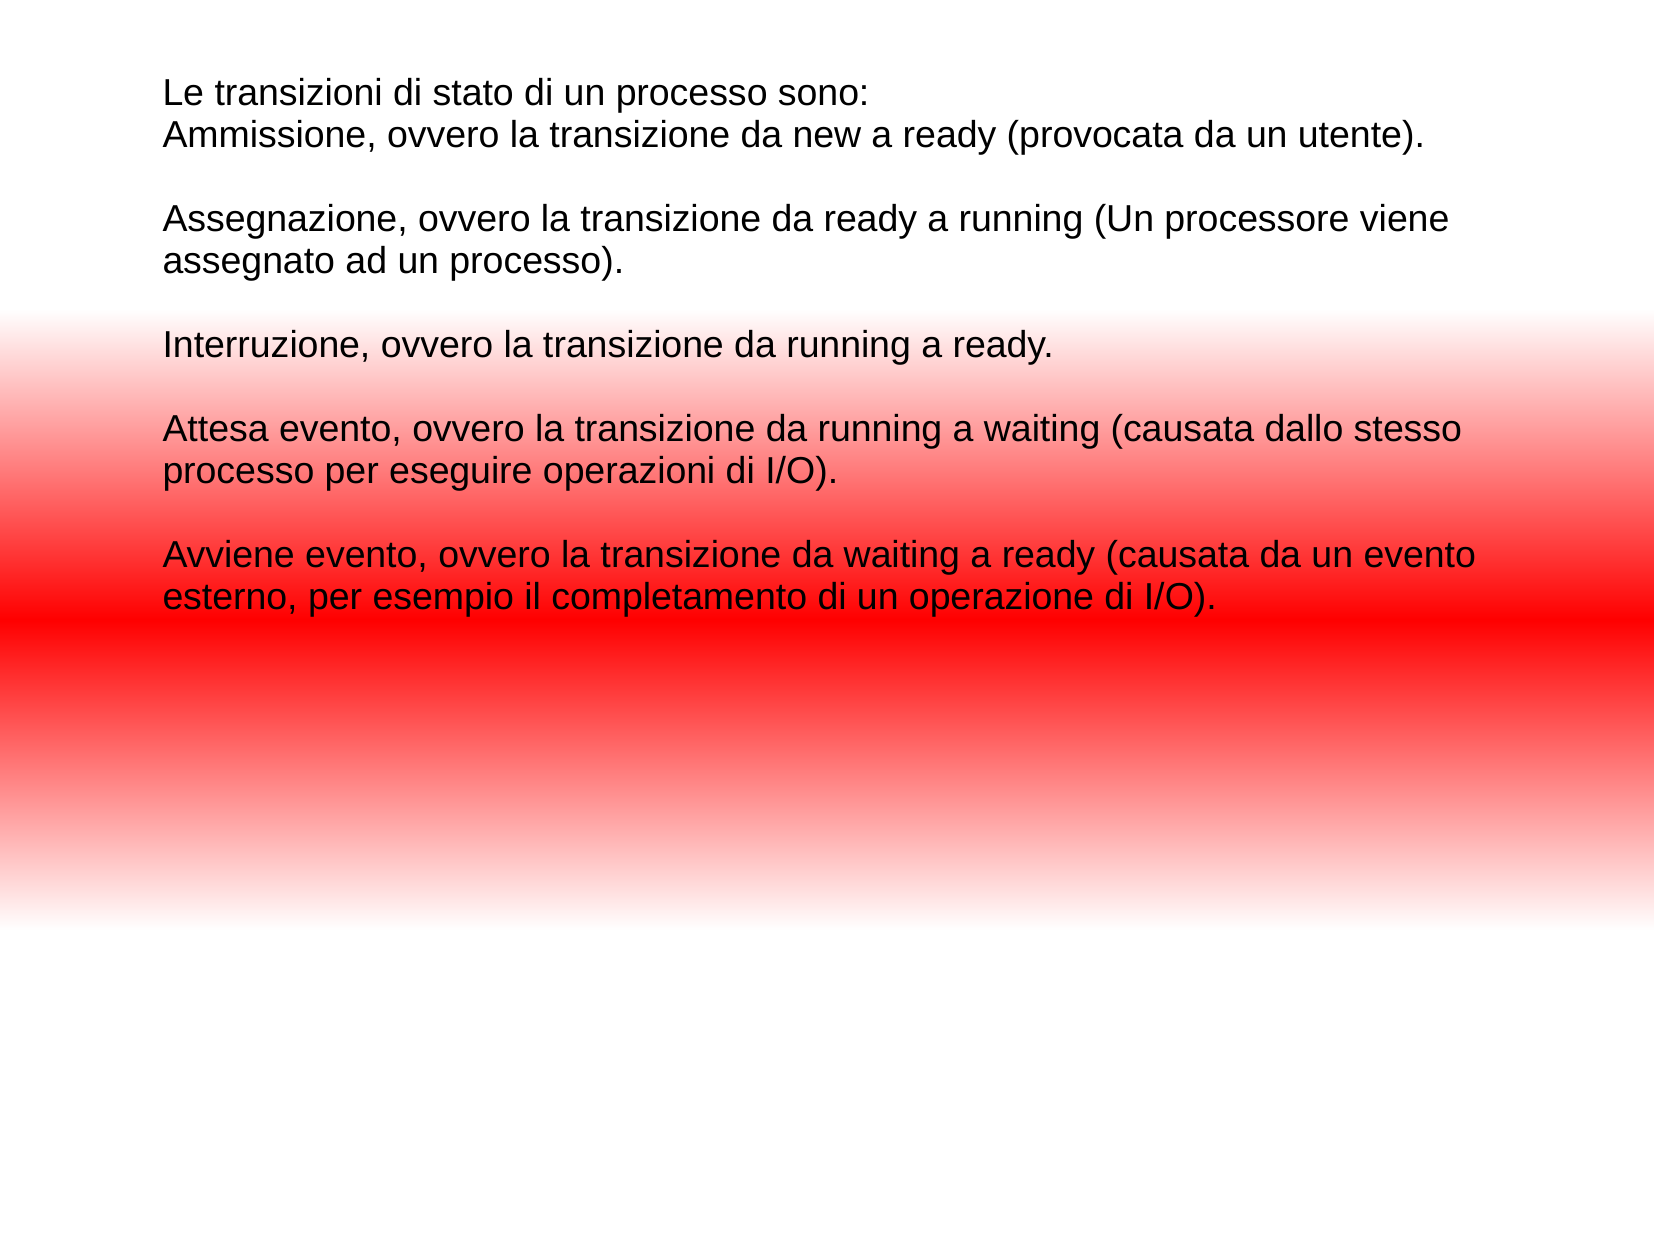

Le transizioni di stato di un processo sono:
Ammissione, ovvero la transizione da new a ready (provocata da un utente).
Assegnazione, ovvero la transizione da ready a running (Un processore viene assegnato ad un processo).
Interruzione, ovvero la transizione da running a ready.
Attesa evento, ovvero la transizione da running a waiting (causata dallo stesso processo per eseguire operazioni di I/O).
Avviene evento, ovvero la transizione da waiting a ready (causata da un evento esterno, per esempio il completamento di un operazione di I/O).